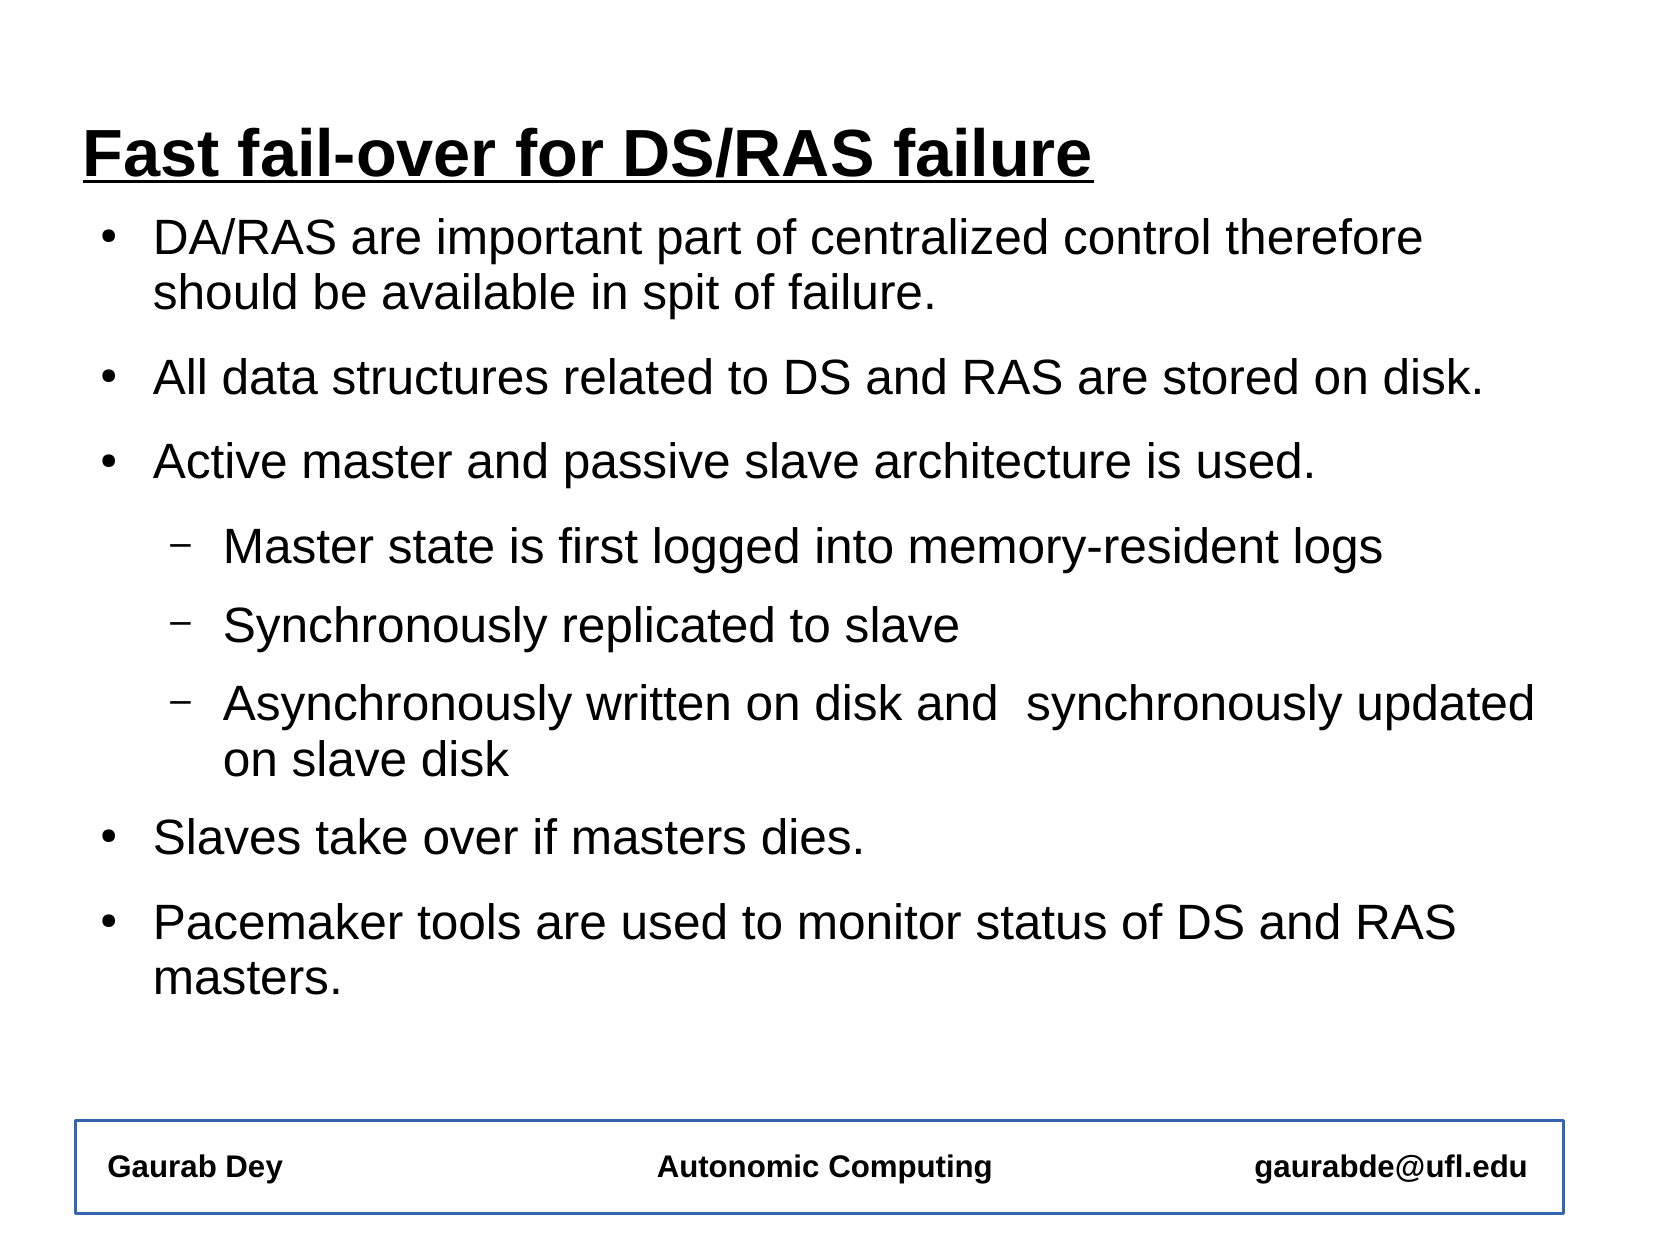

# Fast fail-over for DS/RAS failure
DA/RAS are important part of centralized control therefore should be available in spit of failure.
All data structures related to DS and RAS are stored on disk.
Active master and passive slave architecture is used.
Master state is first logged into memory-resident logs
Synchronously replicated to slave
Asynchronously written on disk and synchronously updated on slave disk
Slaves take over if masters dies.
Pacemaker tools are used to monitor status of DS and RAS masters.
Gaurab Dey Autonomic Computing gaurabde@ufl.edu